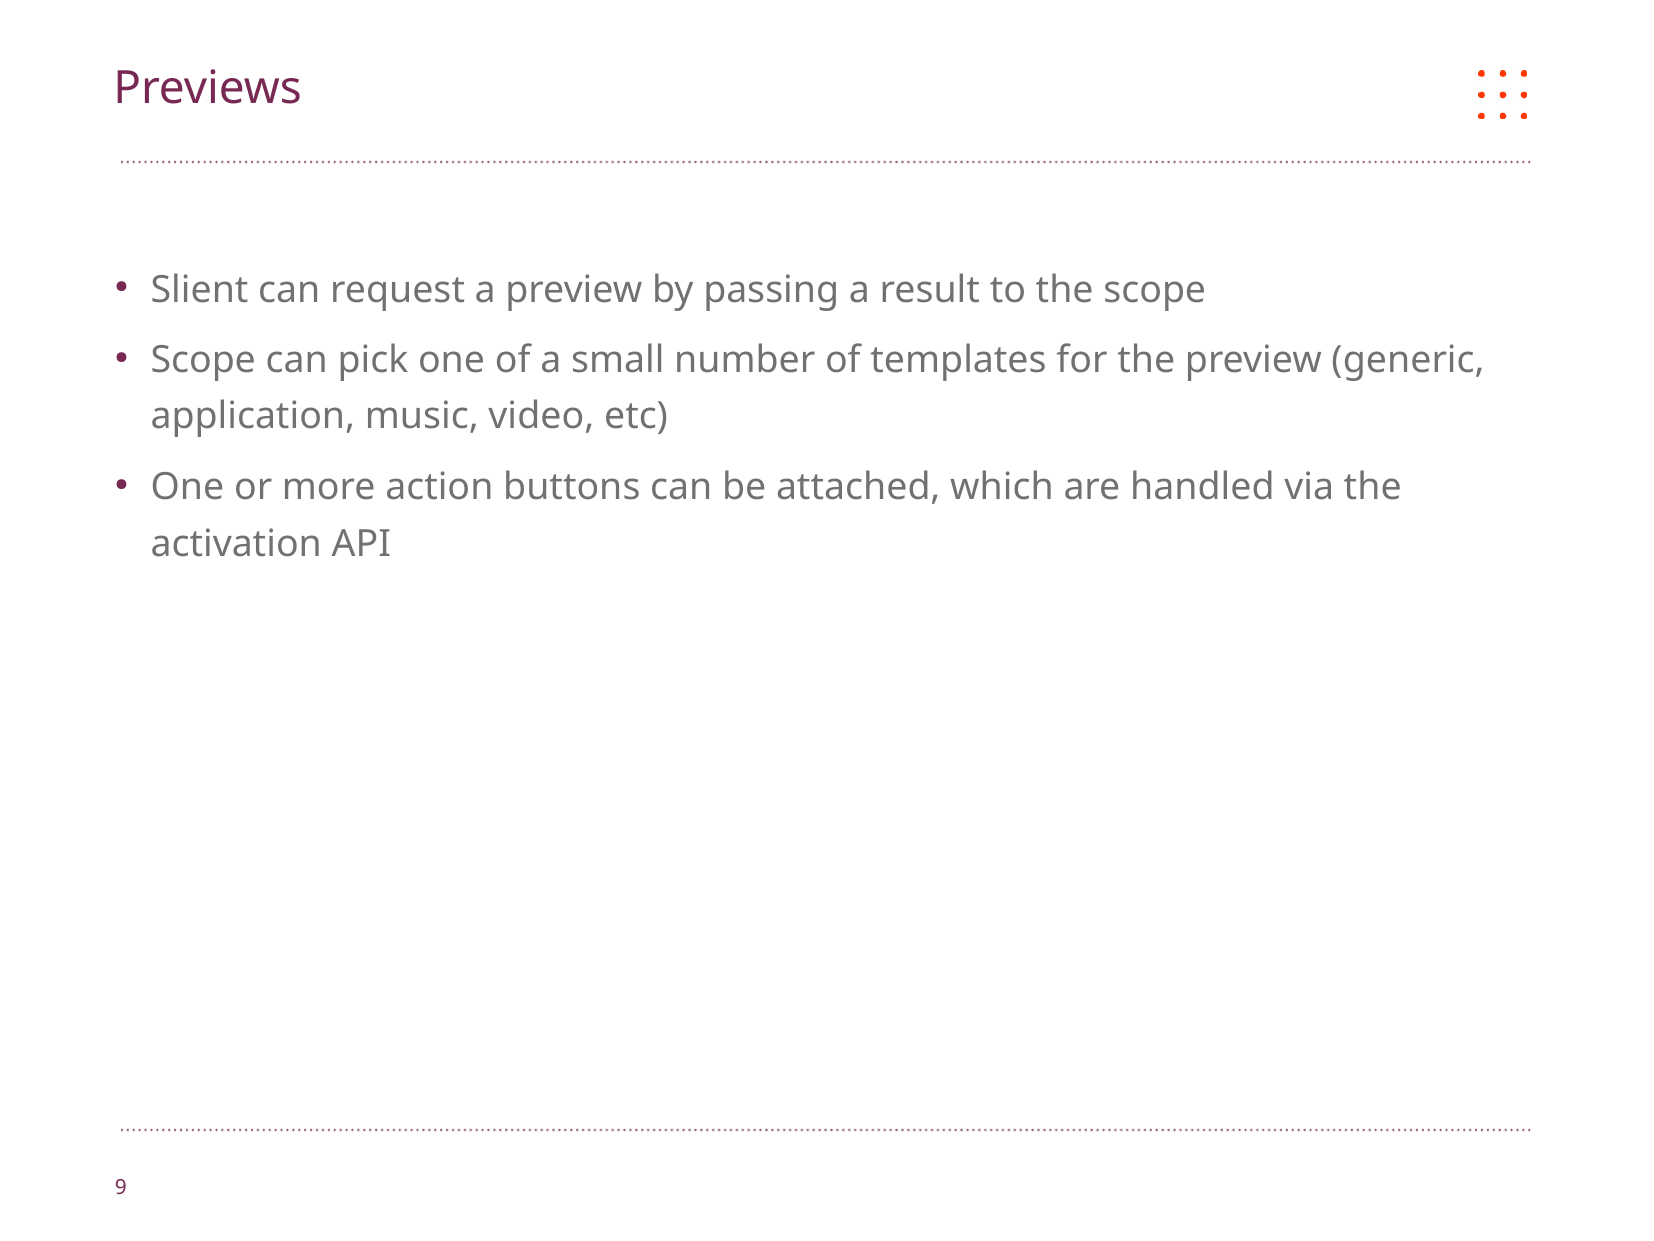

# Previews
Slient can request a preview by passing a result to the scope
Scope can pick one of a small number of templates for the preview (generic, application, music, video, etc)
One or more action buttons can be attached, which are handled via the activation API